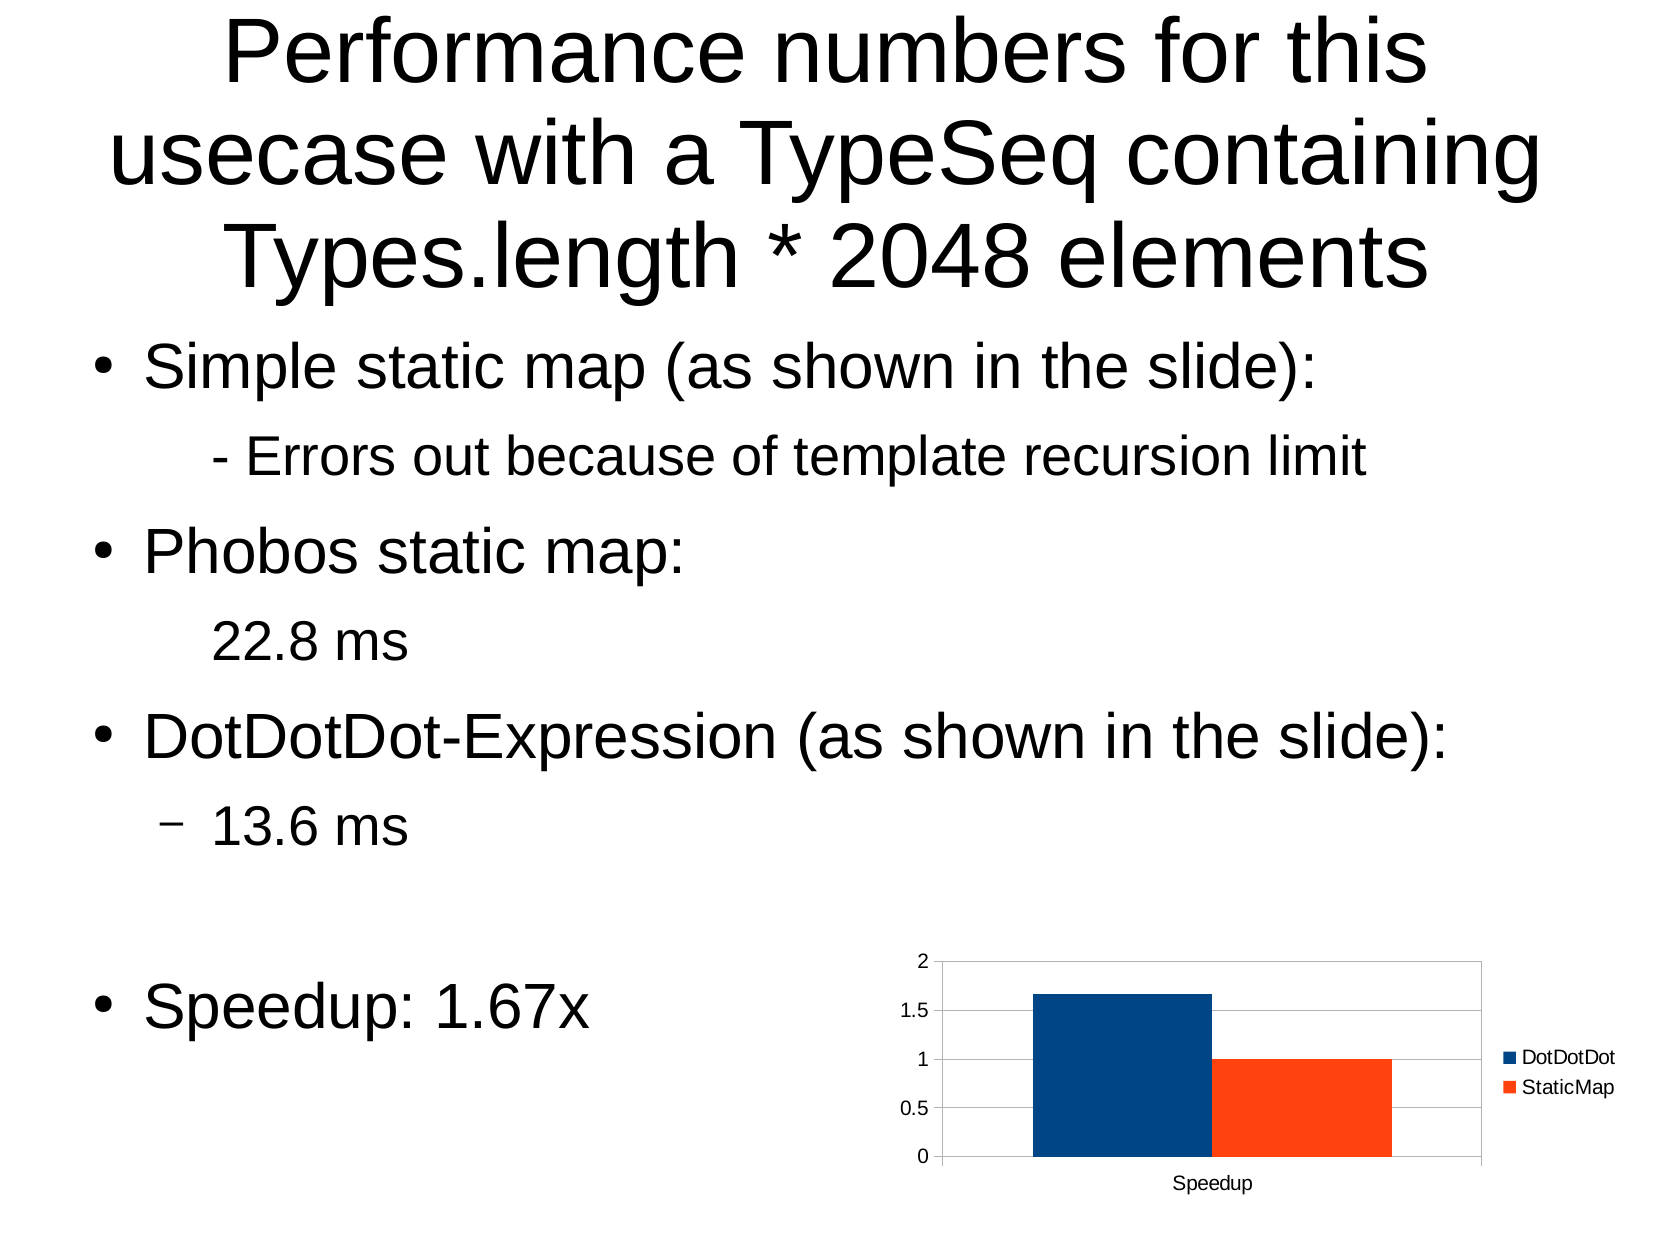

# Performance numbers for this usecase with a TypeSeq containing Types.length * 2048 elements
Simple static map (as shown in the slide):
- Errors out because of template recursion limit
Phobos static map:
22.8 ms
DotDotDot-Expression (as shown in the slide):
13.6 ms
Speedup: 1.67x
### Chart
| Category | DotDotDot | StaticMap |
|---|---|---|
| Speedup | 1.67 | 1.0 |